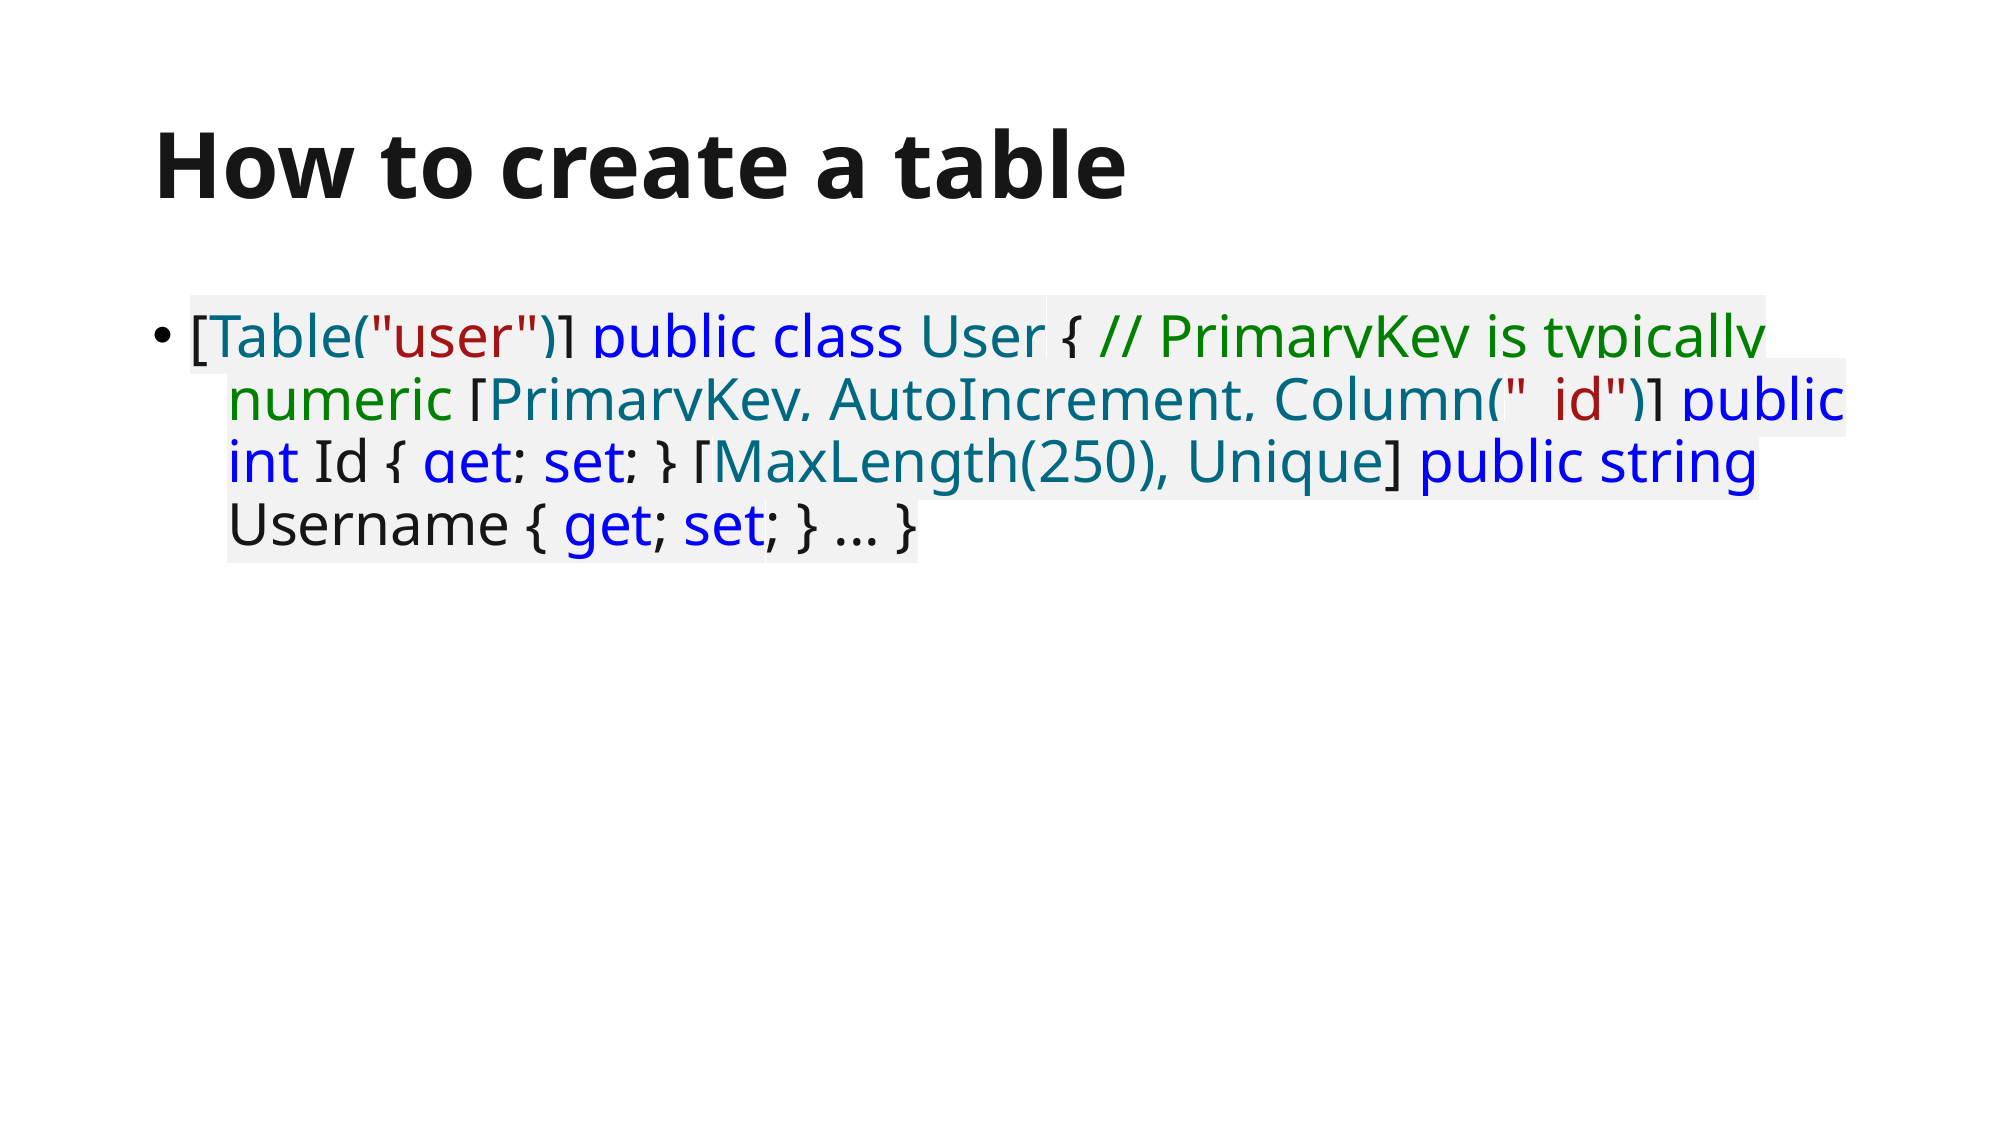

# How to create a table
[Table("user")] public class User { // PrimaryKey is typically numeric [PrimaryKey, AutoIncrement, Column("_id")] public int Id { get; set; } [MaxLength(250), Unique] public string Username { get; set; } ... }